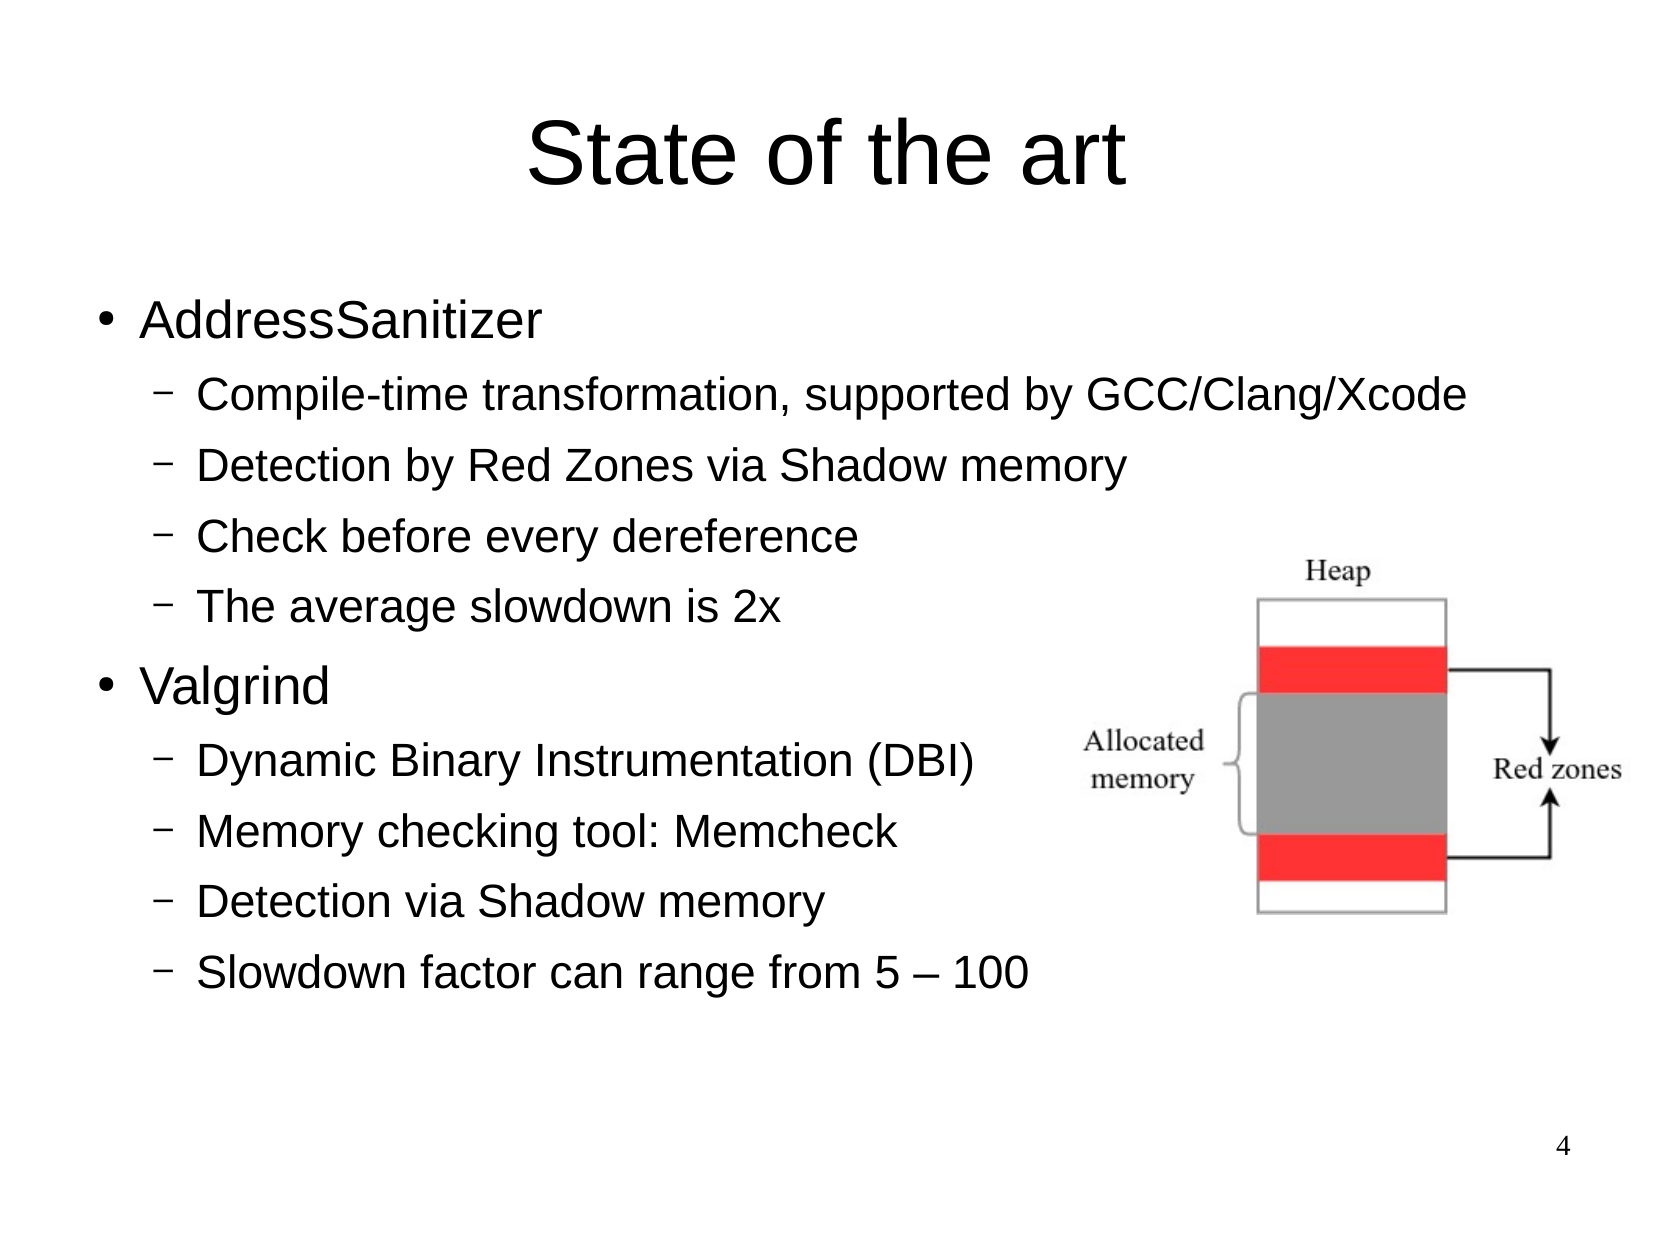

# State of the art
AddressSanitizer
Compile-time transformation, supported by GCC/Clang/Xcode
Detection by Red Zones via Shadow memory
Check before every dereference
The average slowdown is 2x
Valgrind
Dynamic Binary Instrumentation (DBI)
Memory checking tool: Memcheck
Detection via Shadow memory
Slowdown factor can range from 5 – 100
4